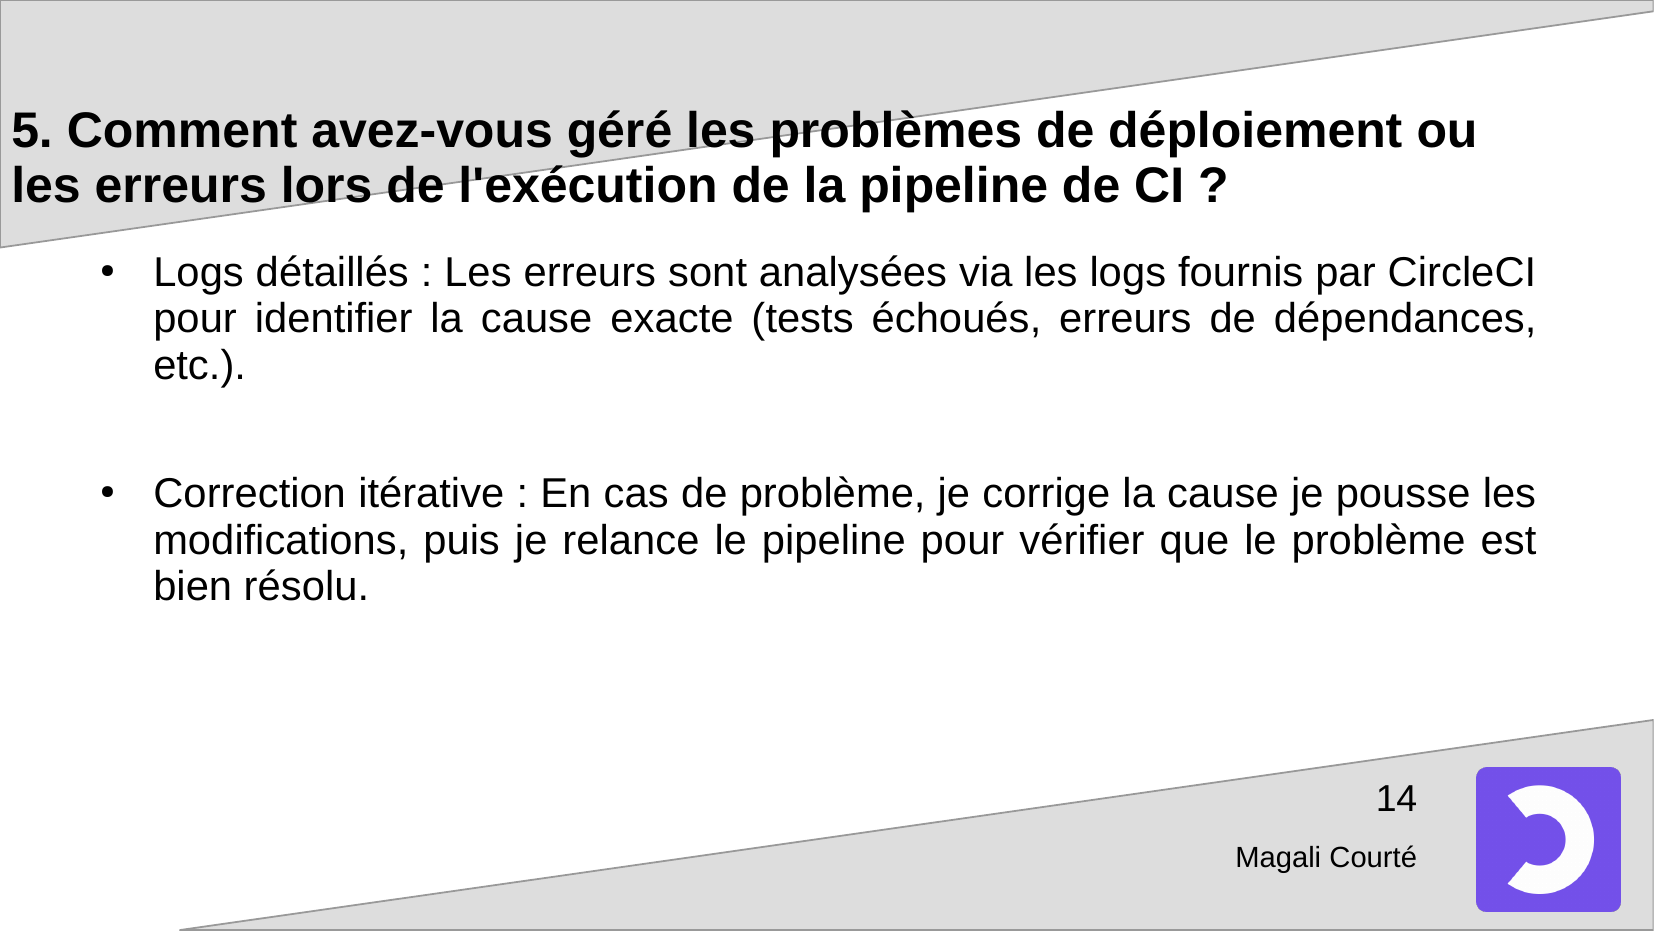

# 5. Comment avez-vous géré les problèmes de déploiement ou les erreurs lors de l'exécution de la pipeline de CI ?
Logs détaillés : Les erreurs sont analysées via les logs fournis par CircleCI pour identifier la cause exacte (tests échoués, erreurs de dépendances, etc.).
Correction itérative : En cas de problème, je corrige la cause je pousse les modifications, puis je relance le pipeline pour vérifier que le problème est bien résolu.
14